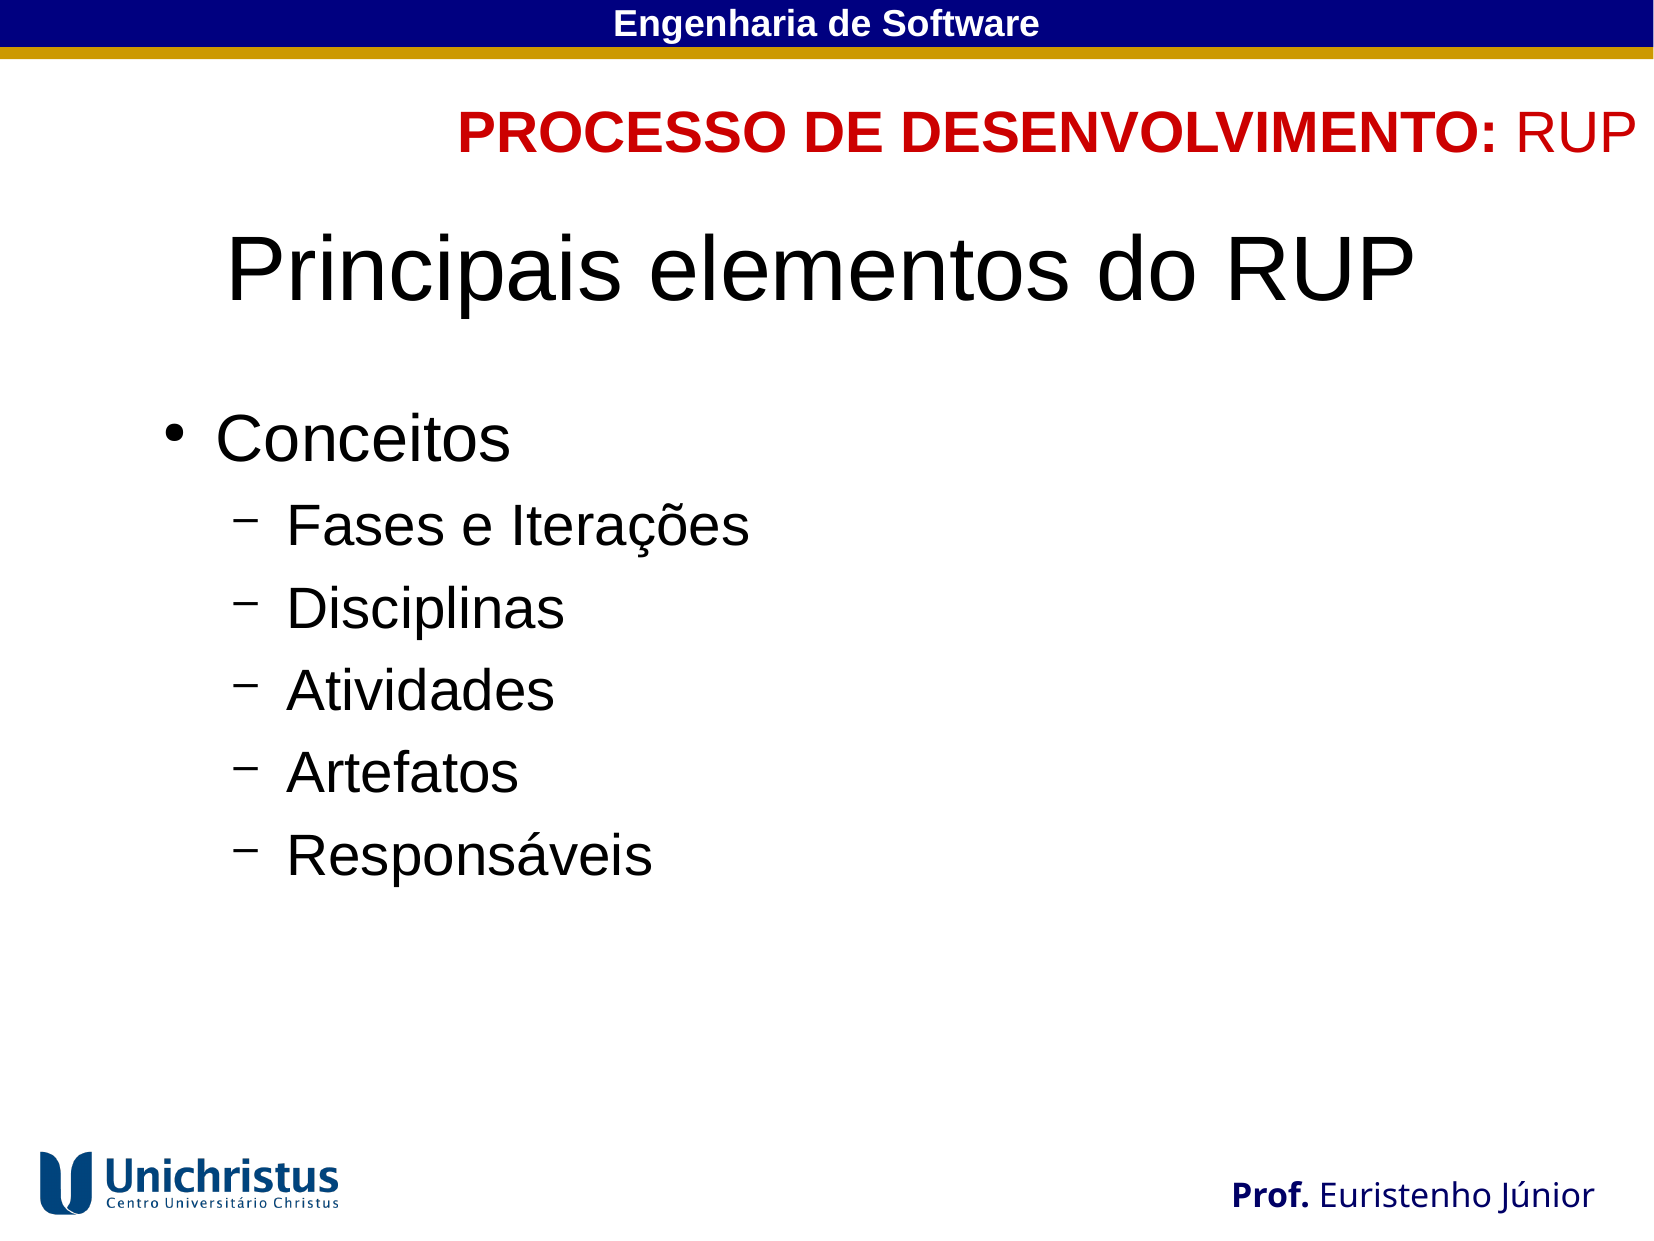

Engenharia de Software
PROCESSO DE DESENVOLVIMENTO: RUP
# Principais elementos do RUP
Conceitos
Fases e Iterações
Disciplinas
Atividades
Artefatos
Responsáveis
Prof. Euristenho Júnior